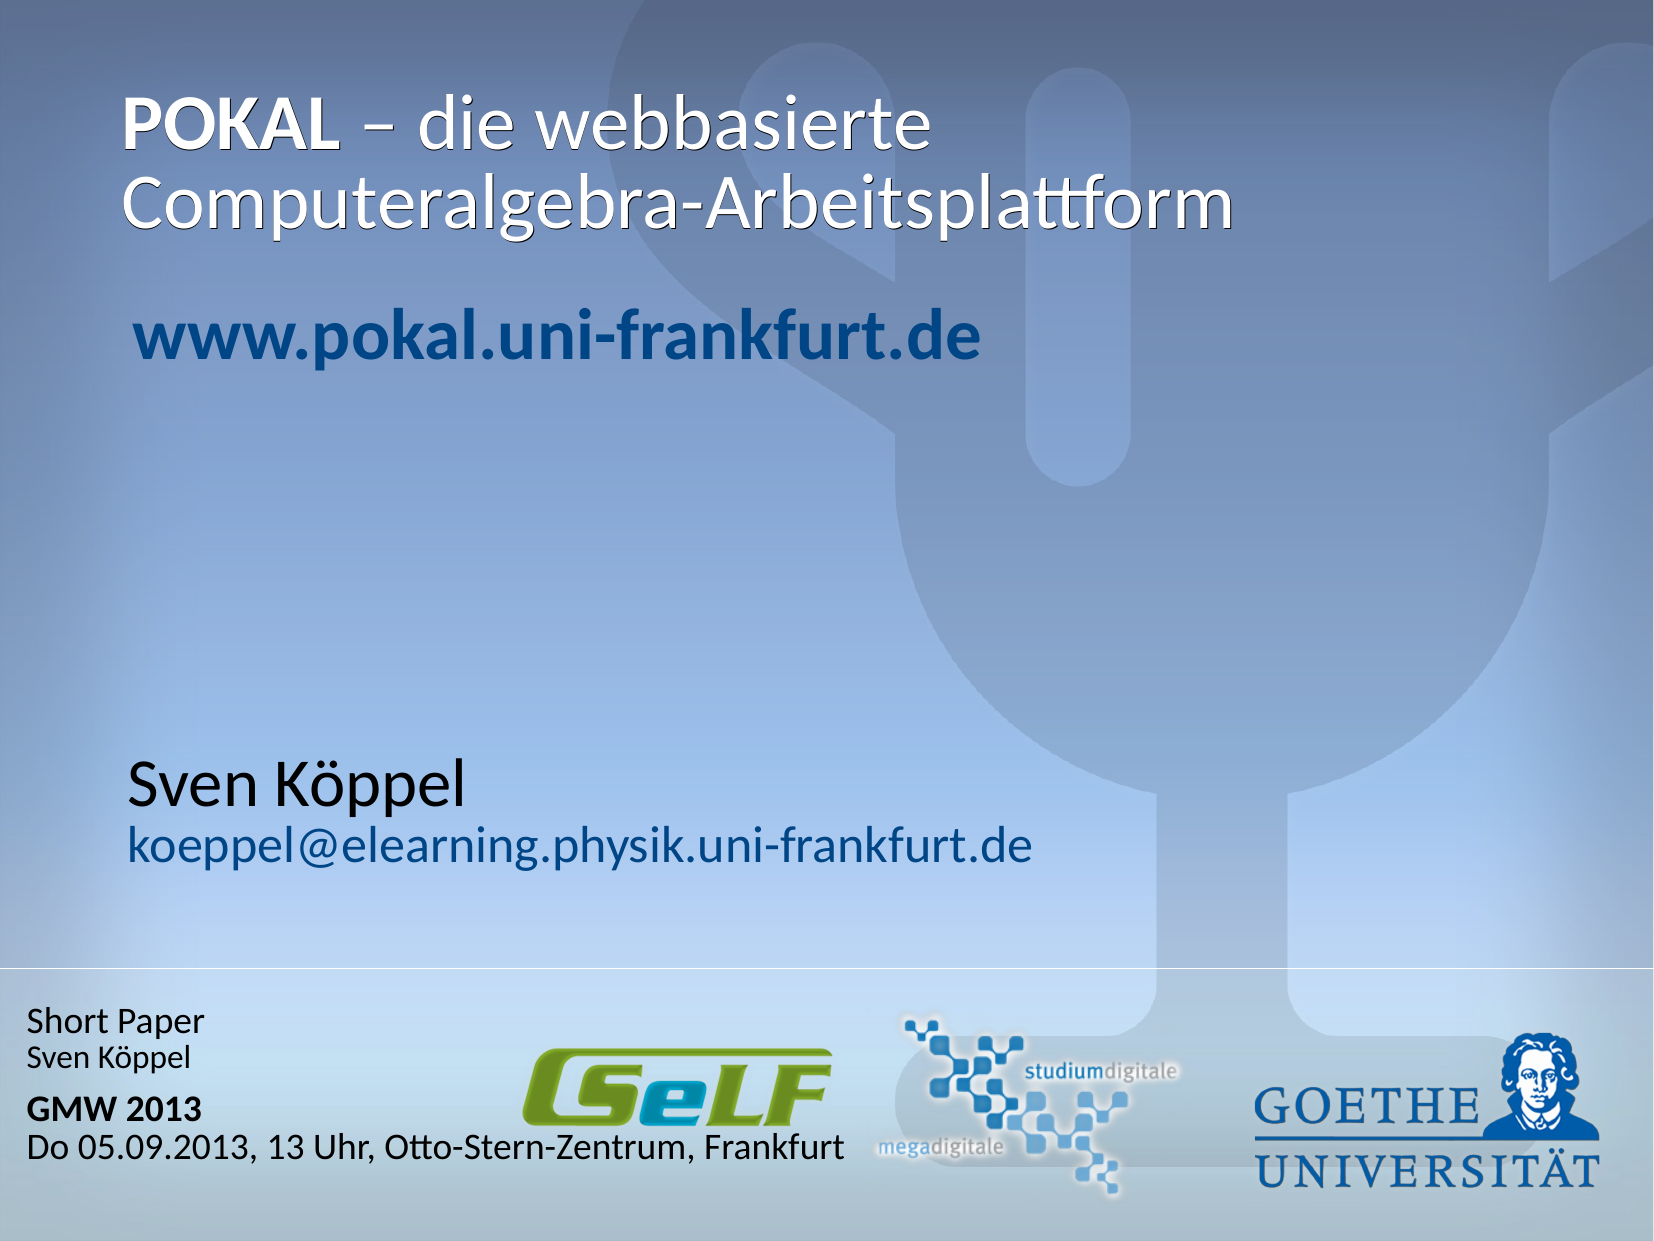

POKAL – die webbasierte Computeralgebra-Arbeitsplattform
www.pokal.uni-frankfurt.de
Sven Köppel
koeppel@elearning.physik.uni-frankfurt.de
Short Paper
Sven Köppel
GMW 2013
Do 05.09.2013, 13 Uhr, Otto-Stern-Zentrum, Frankfurt